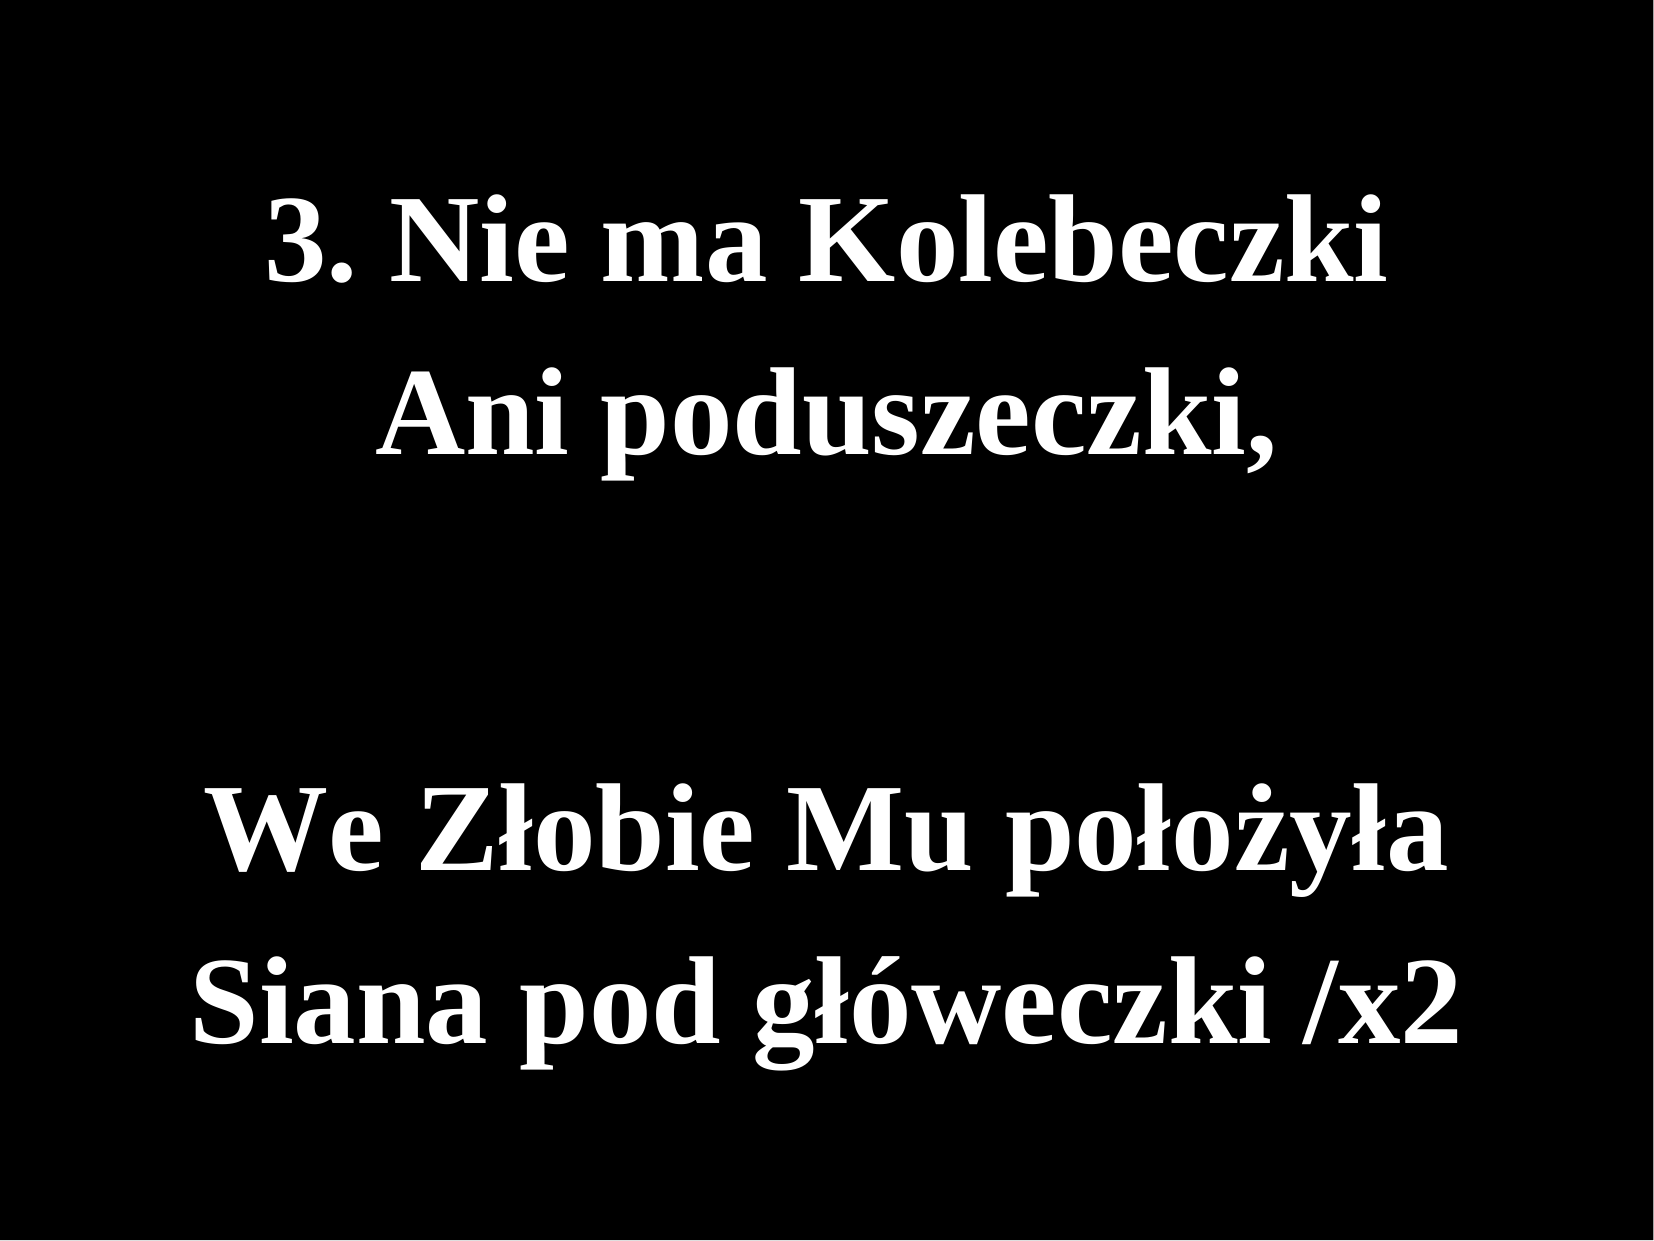

# 3. Nie ma Kolebeczki ppp Ani poduszeczki, We Złobie Mu położyła ppp Siana pod główeczki /x2